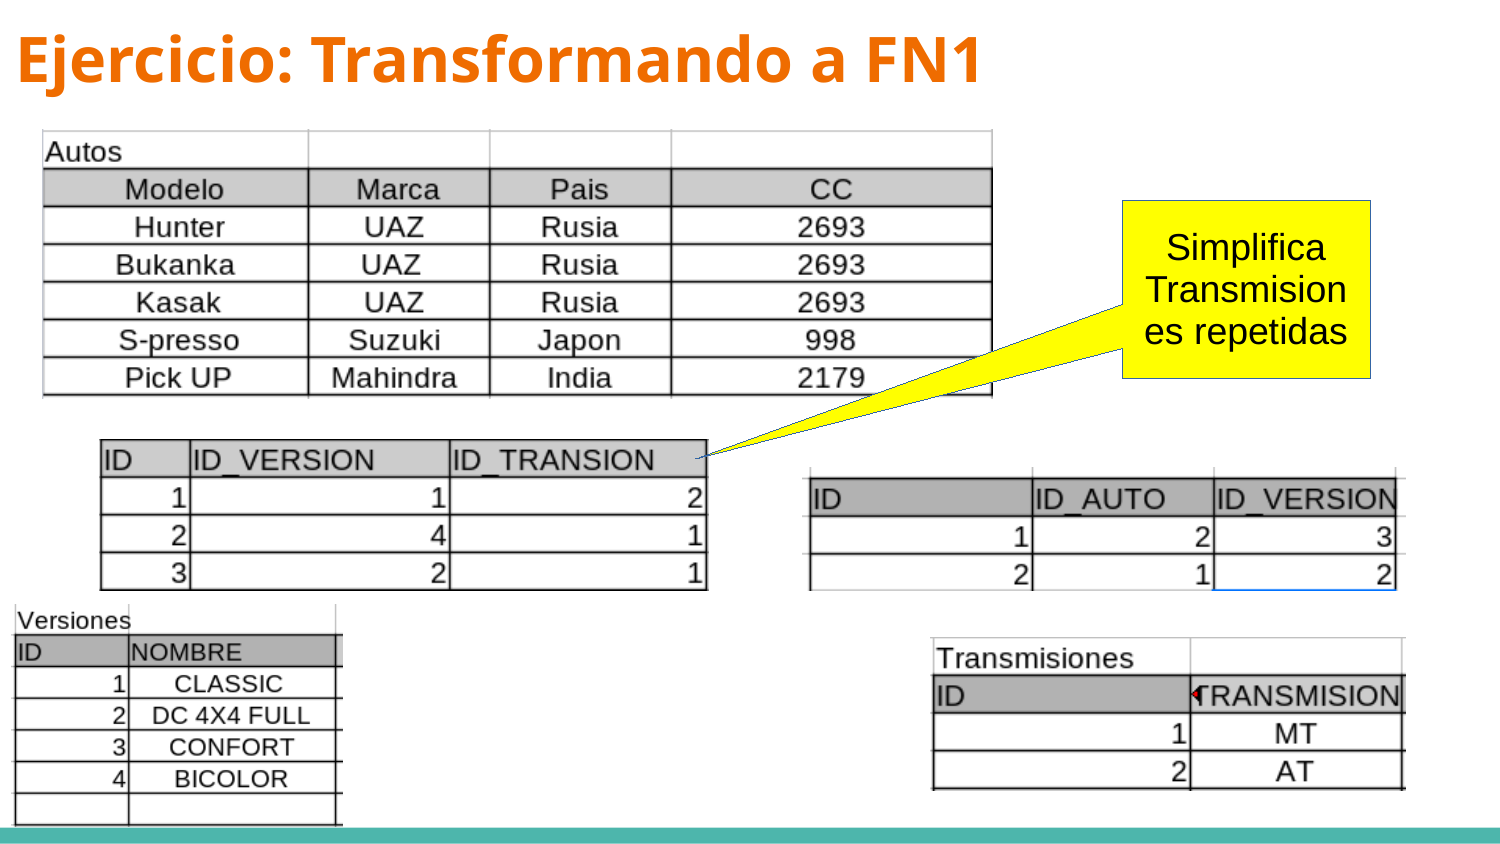

# Ejercicio: Transformando a FN1
Simplifica Transmisiones repetidas